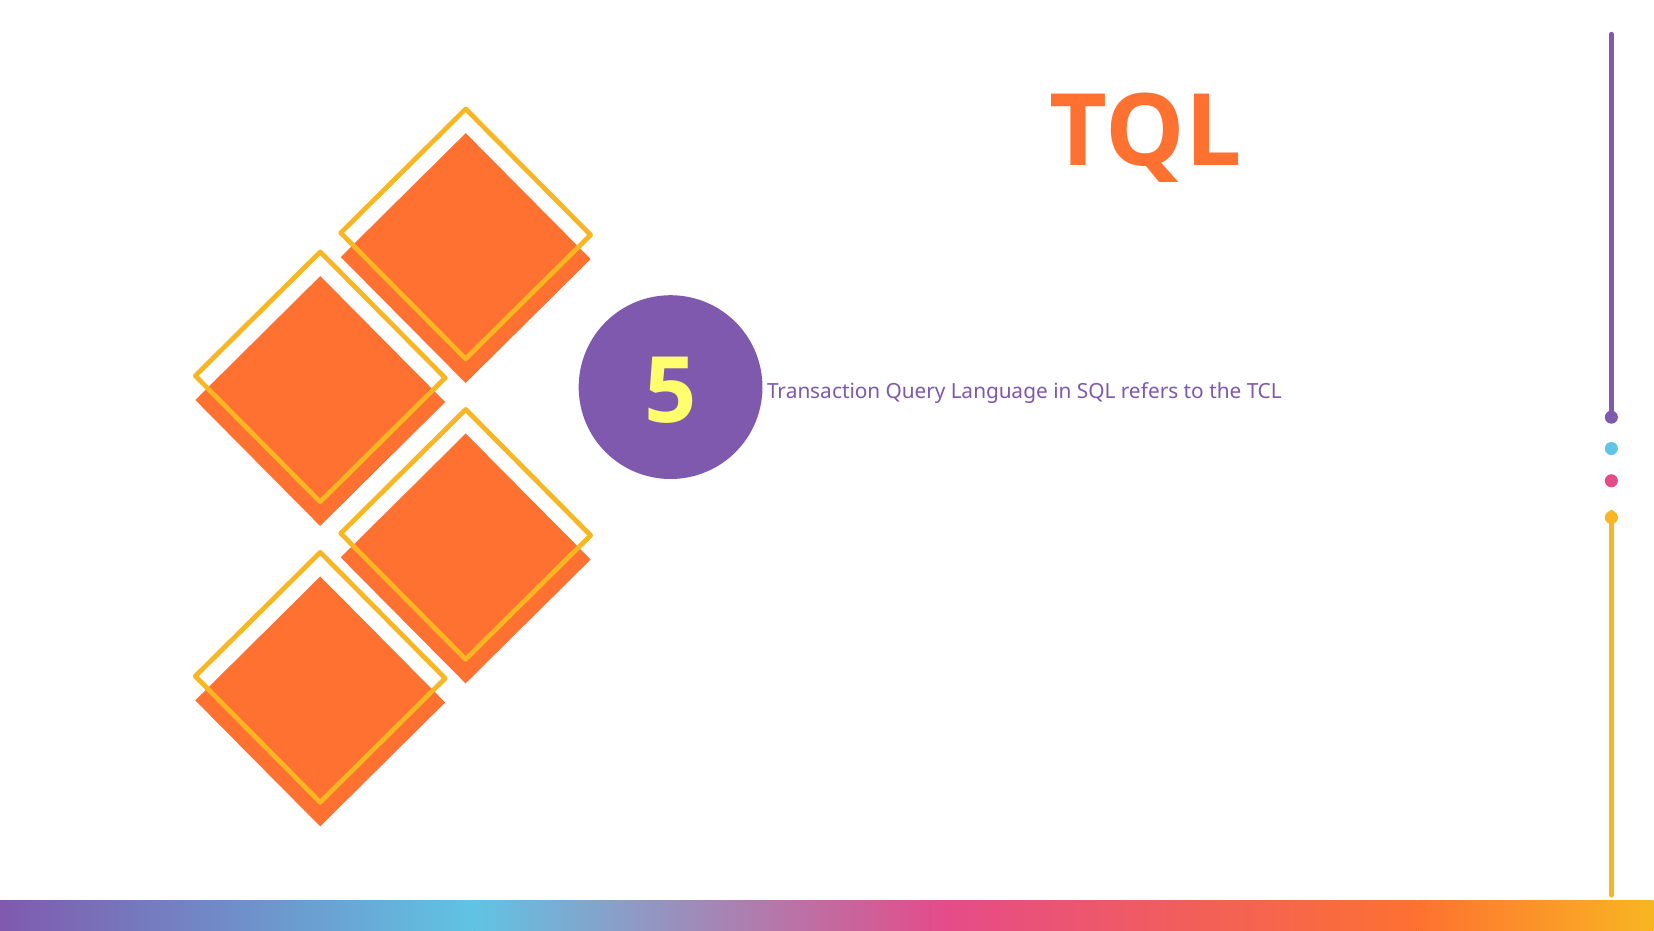

# TQL
5
Transaction Query Language in SQL refers to the TCL